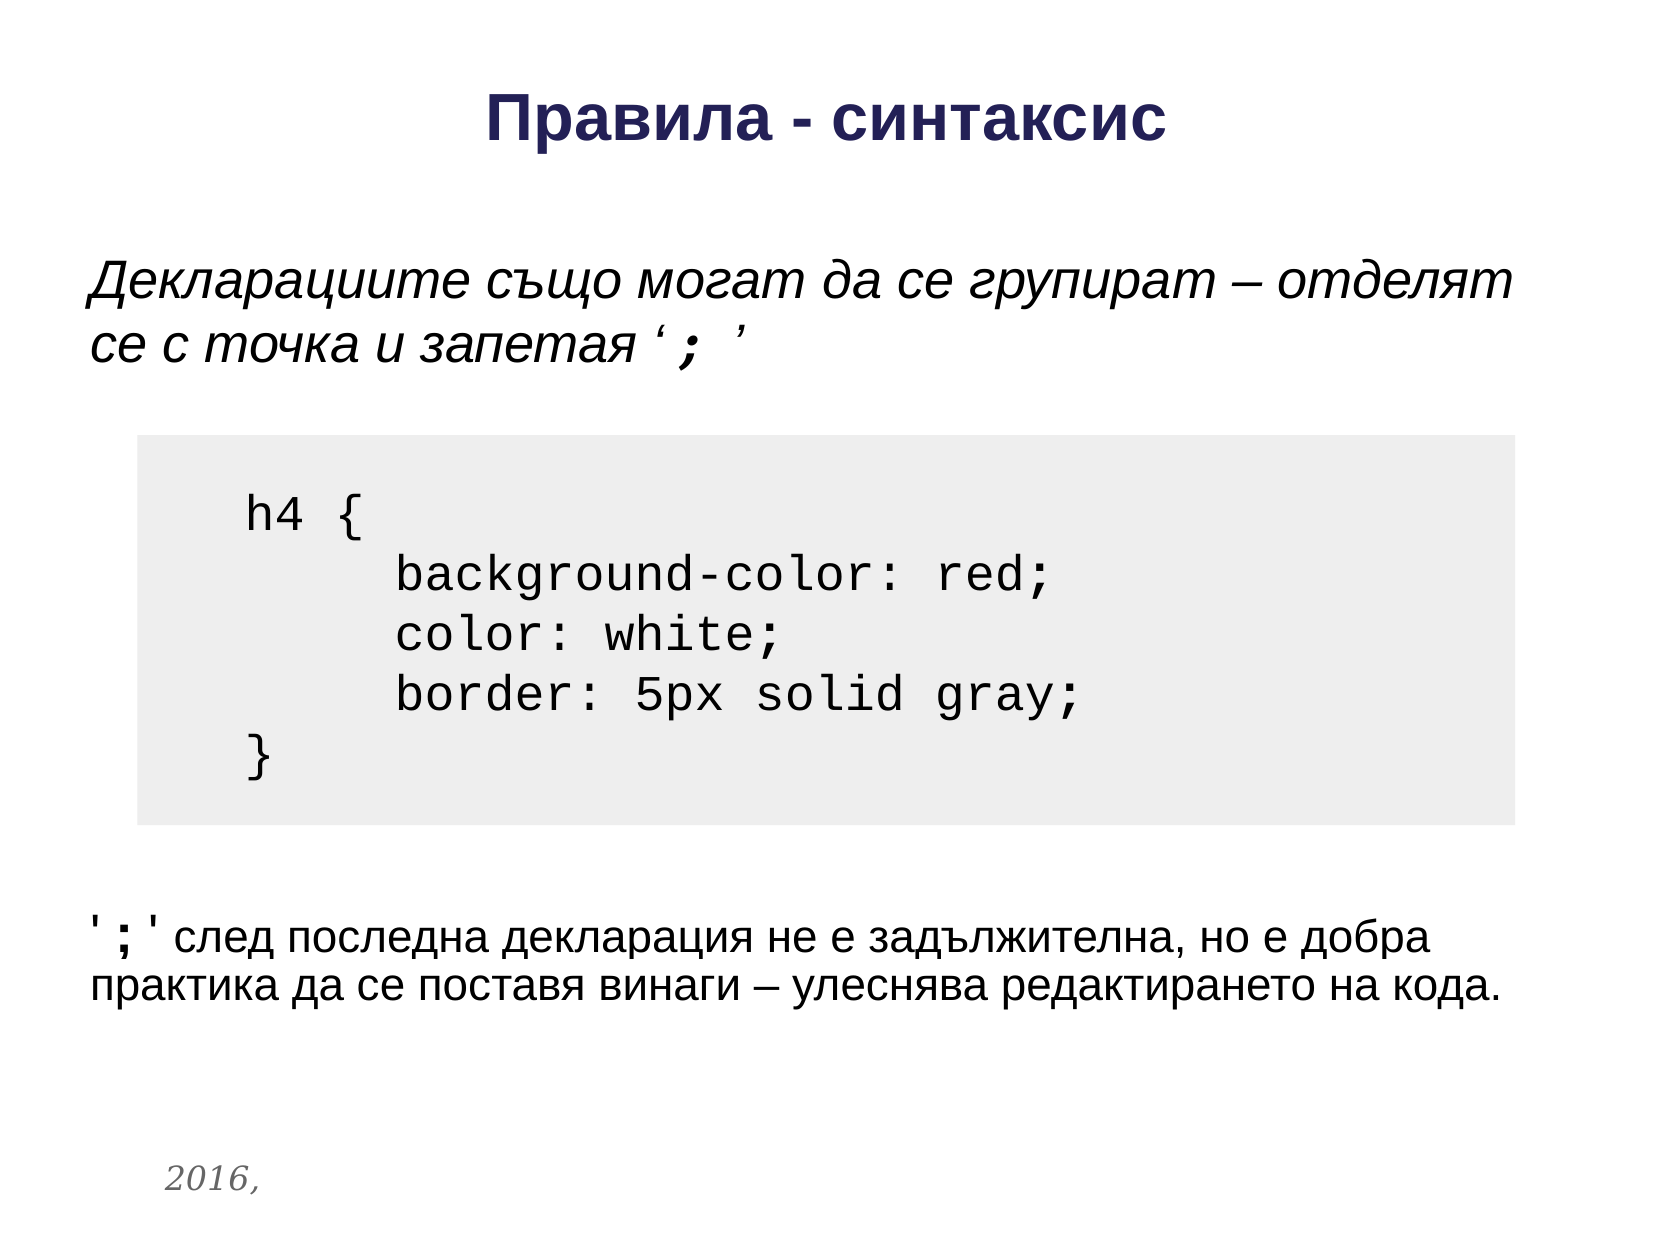

# Правила - синтаксис
Декларациите също могат да се групират – отделят се с точка и запетая ‘ ; ’
' ; ' след последна декларация не е задължителна, но е добра практика да се поставя винаги – улеснява редактирането на кода.
h4 {
background-color: red;
color: white;
border: 5px solid gray;
}
2016,